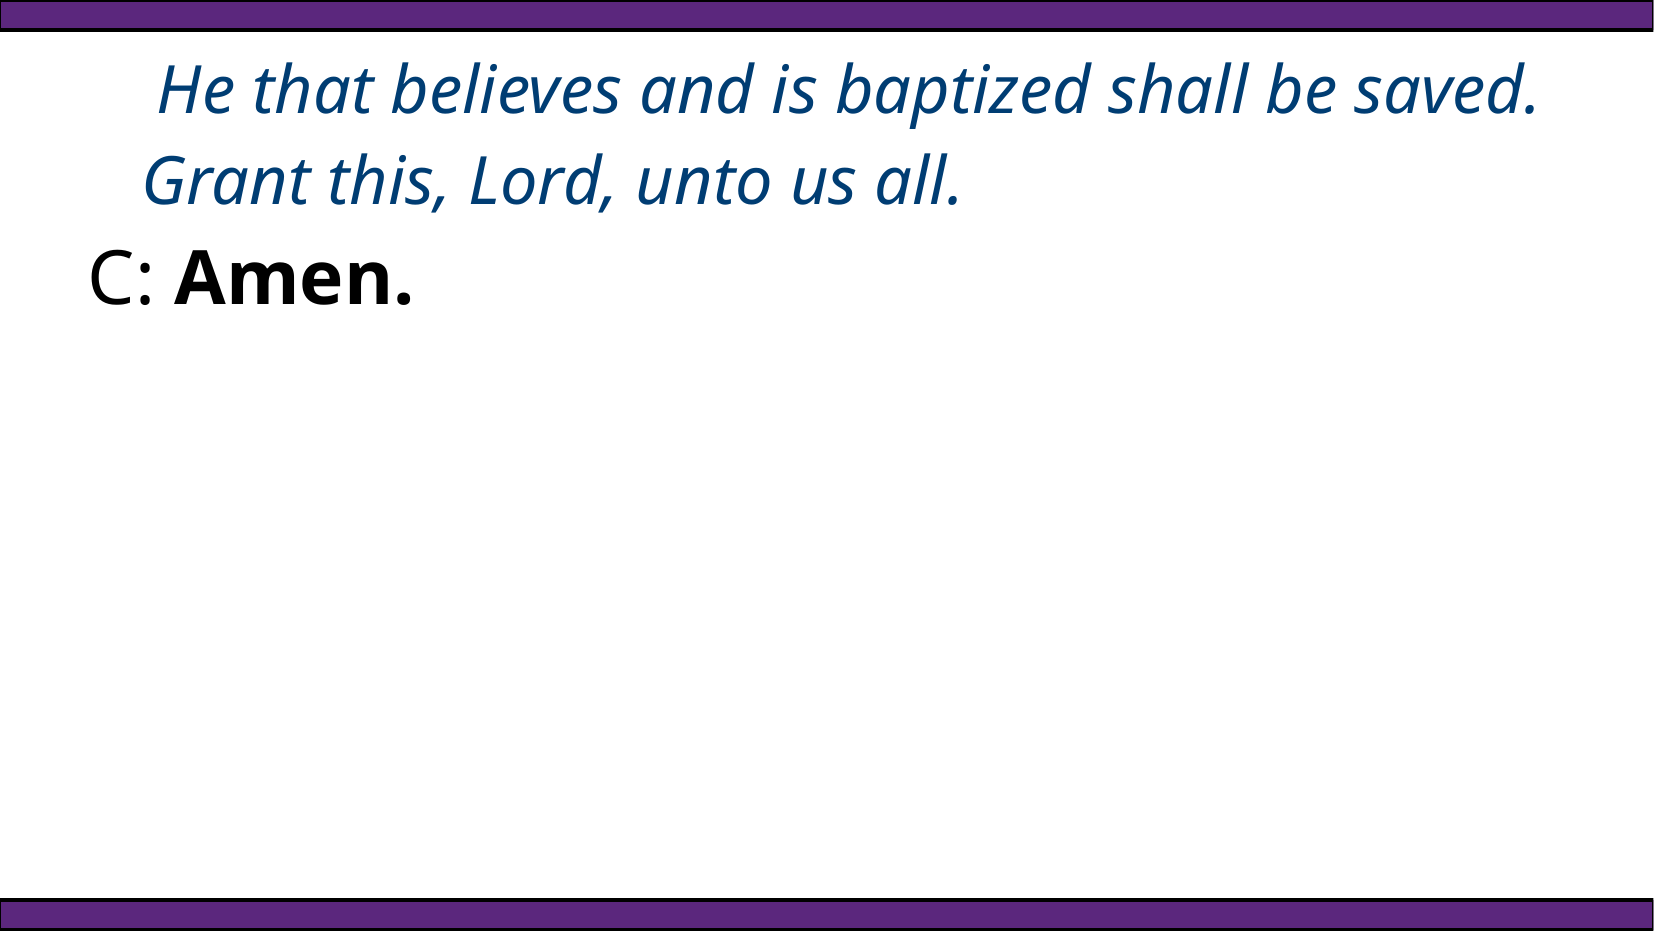

He that believes and is baptized shall be saved. Grant this, Lord, unto us all.
C: Amen.